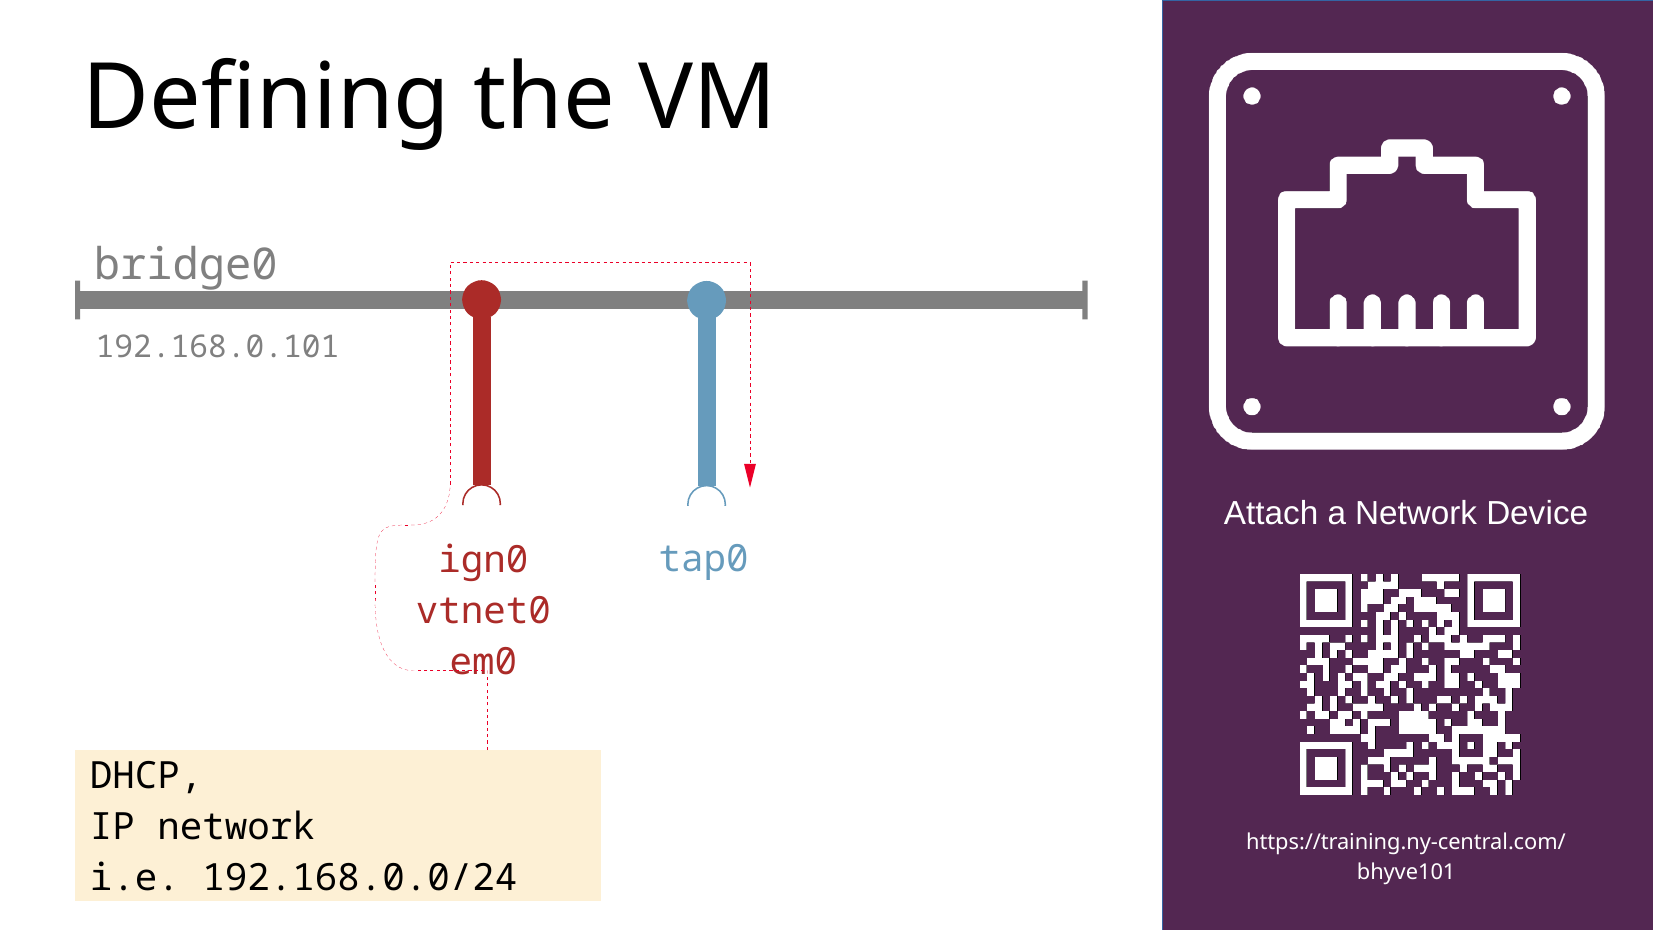

# Defining the VM
bridge0
192.168.0.101
Attach a Network Device
tap0
ign0
vtnet0
em0
DHCP,
IP network
i.e. 192.168.0.0/24
https://training.ny-central.com/bhyve101